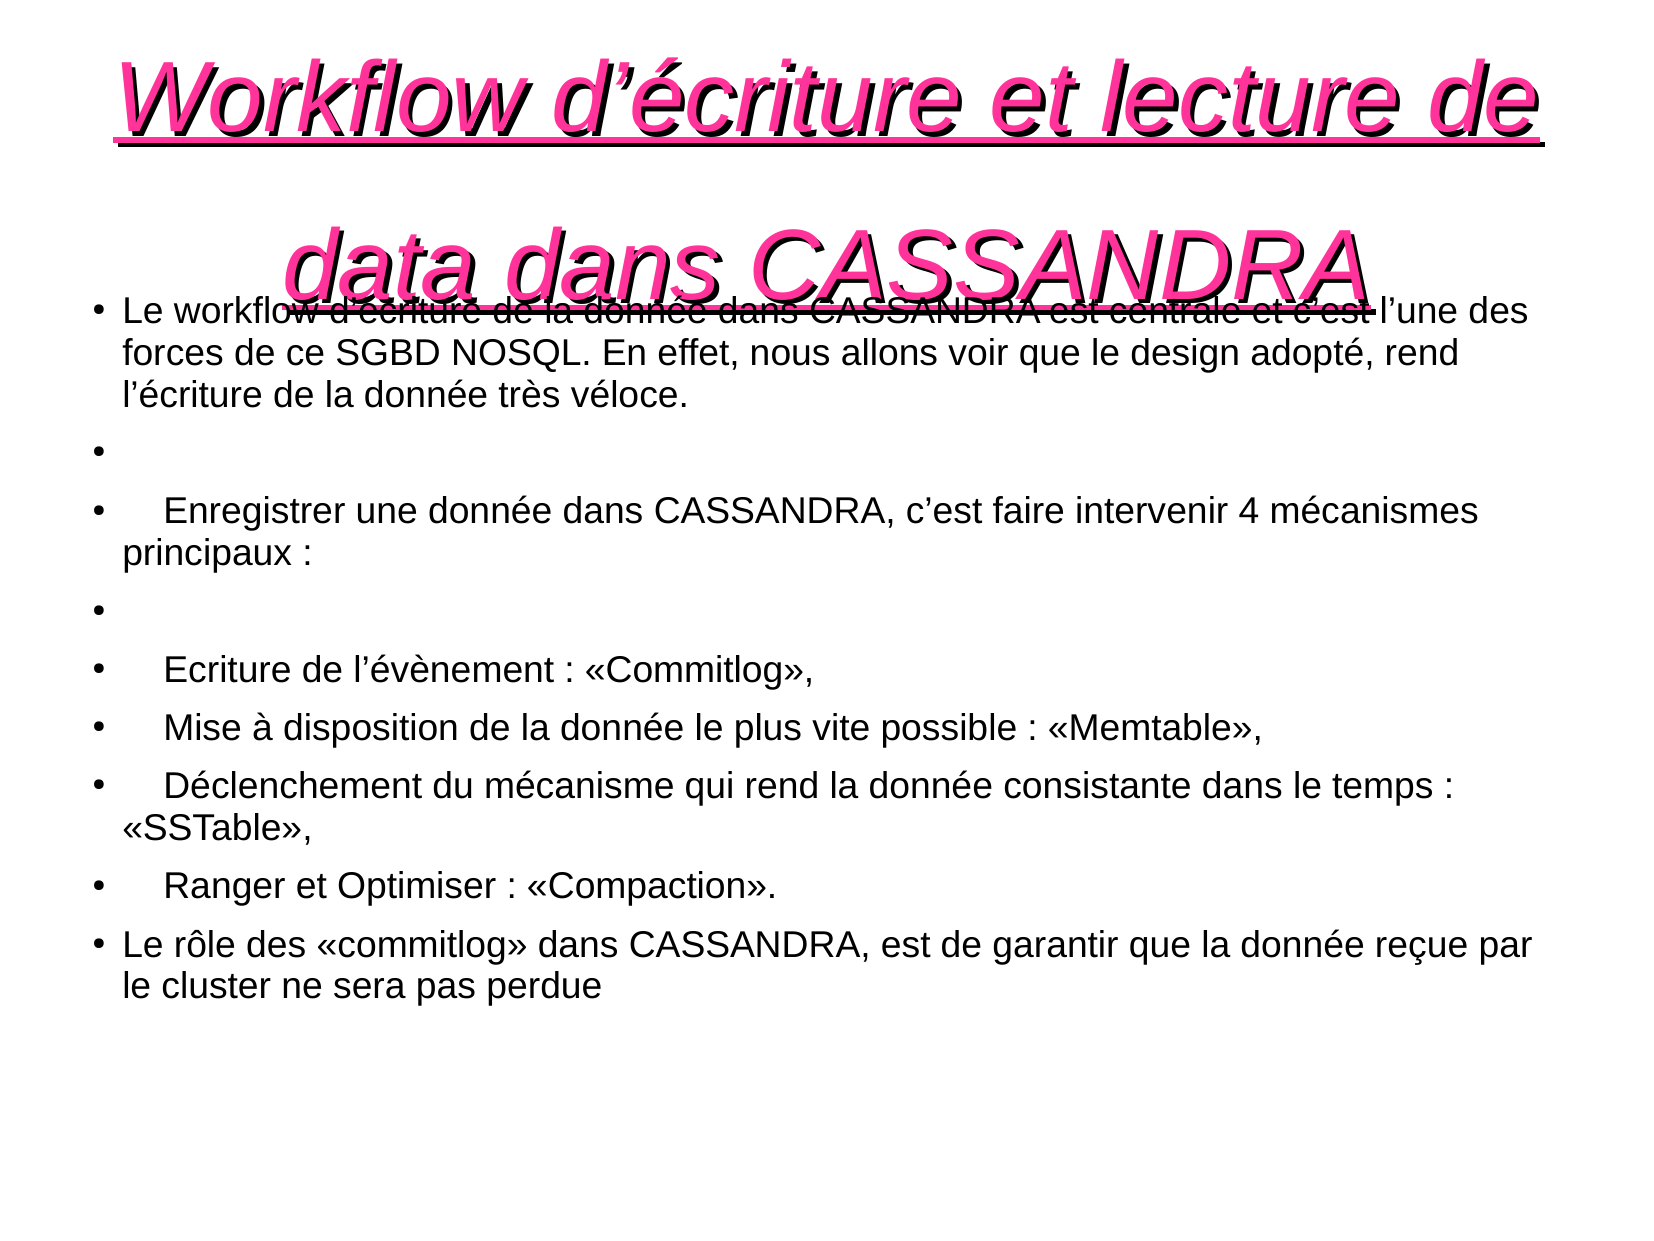

# Workflow d’écriture et lecture de data dans CASSANDRA
Le workflow d’écriture de la donnée dans CASSANDRA est centrale et c’est l’une des forces de ce SGBD NOSQL. En effet, nous allons voir que le design adopté, rend l’écriture de la donnée très véloce.
 Enregistrer une donnée dans CASSANDRA, c’est faire intervenir 4 mécanismes principaux :
 Ecriture de l’évènement : «Commitlog»,
 Mise à disposition de la donnée le plus vite possible : «Memtable»,
 Déclenchement du mécanisme qui rend la donnée consistante dans le temps : «SSTable»,
 Ranger et Optimiser : «Compaction».
Le rôle des «commitlog» dans CASSANDRA, est de garantir que la donnée reçue par le cluster ne sera pas perdue